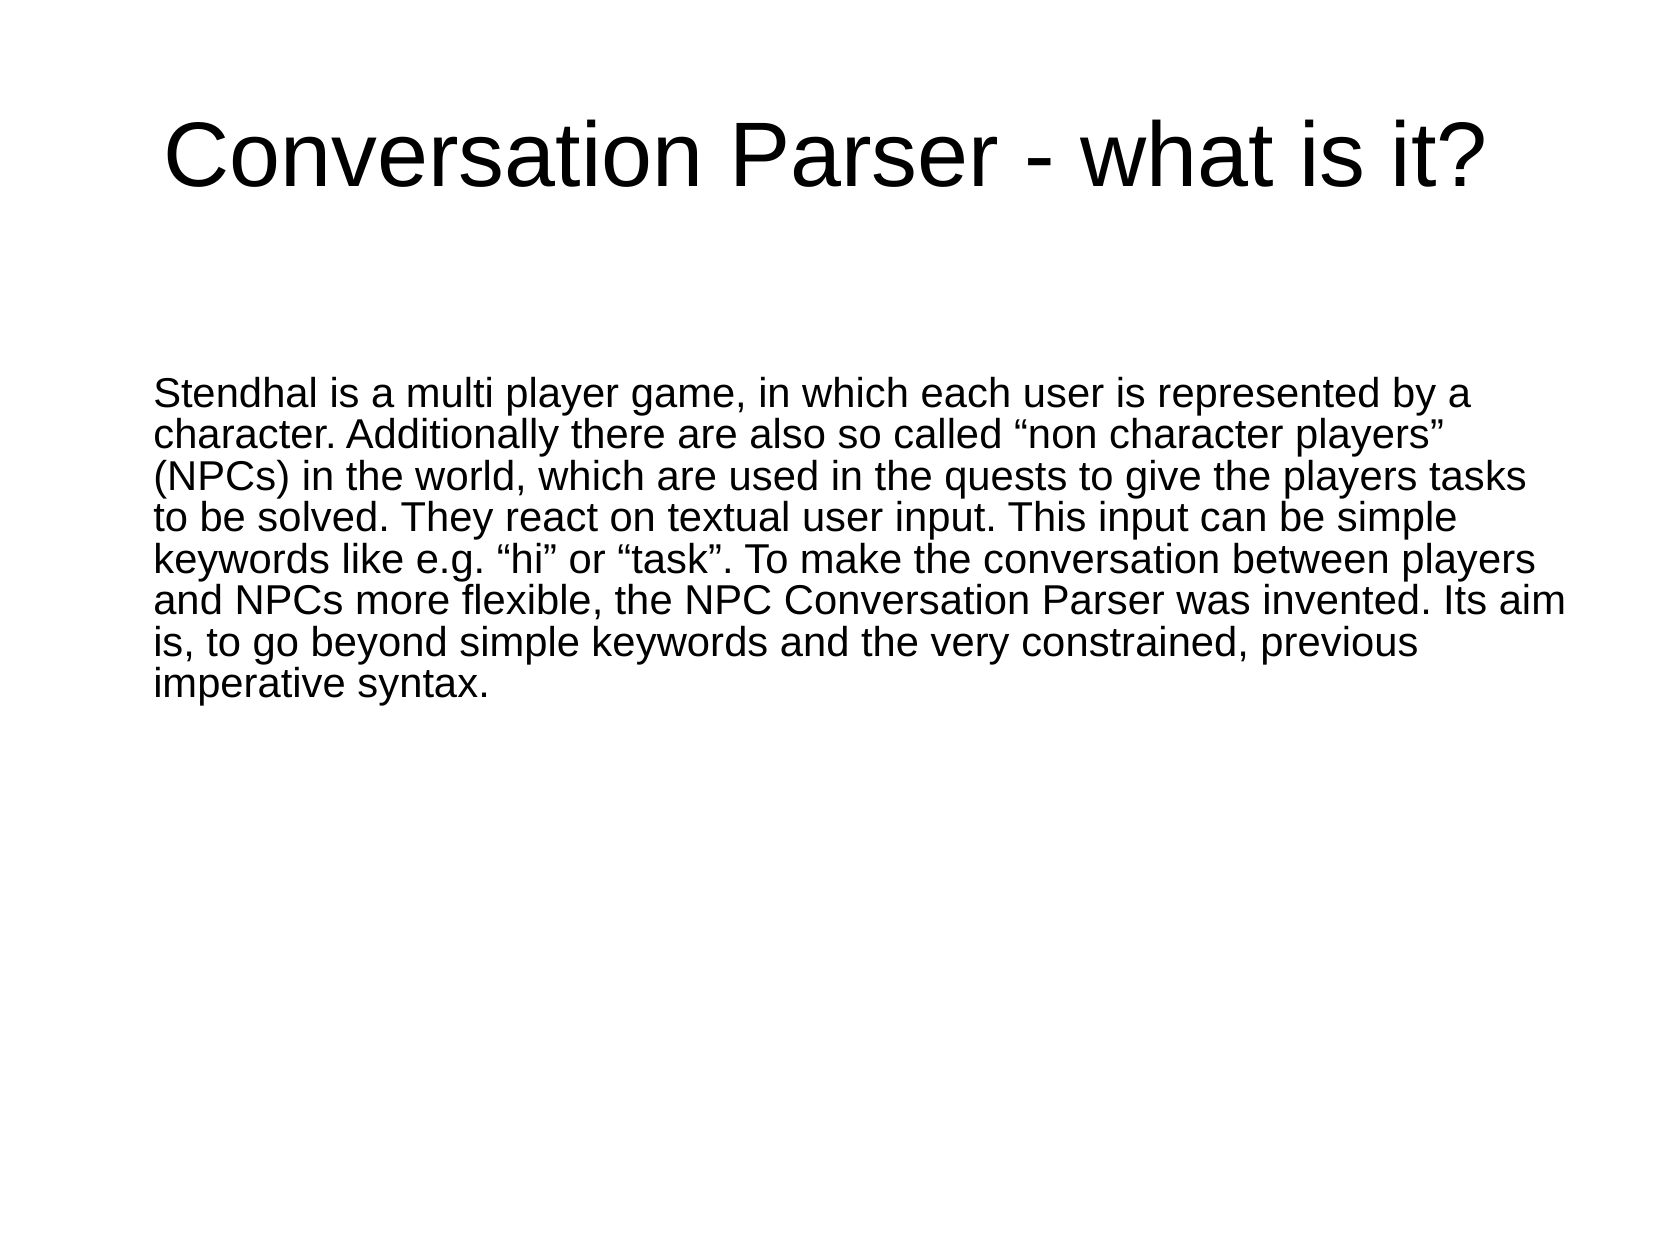

Conversation Parser - what is it?
Stendhal is a multi player game, in which each user is represented by a character. Additionally there are also so called “non character players” (NPCs) in the world, which are used in the quests to give the players tasks to be solved. They react on textual user input. This input can be simple keywords like e.g. “hi” or “task”. To make the conversation between players and NPCs more flexible, the NPC Conversation Parser was invented. Its aim is, to go beyond simple keywords and the very constrained, previous imperative syntax.